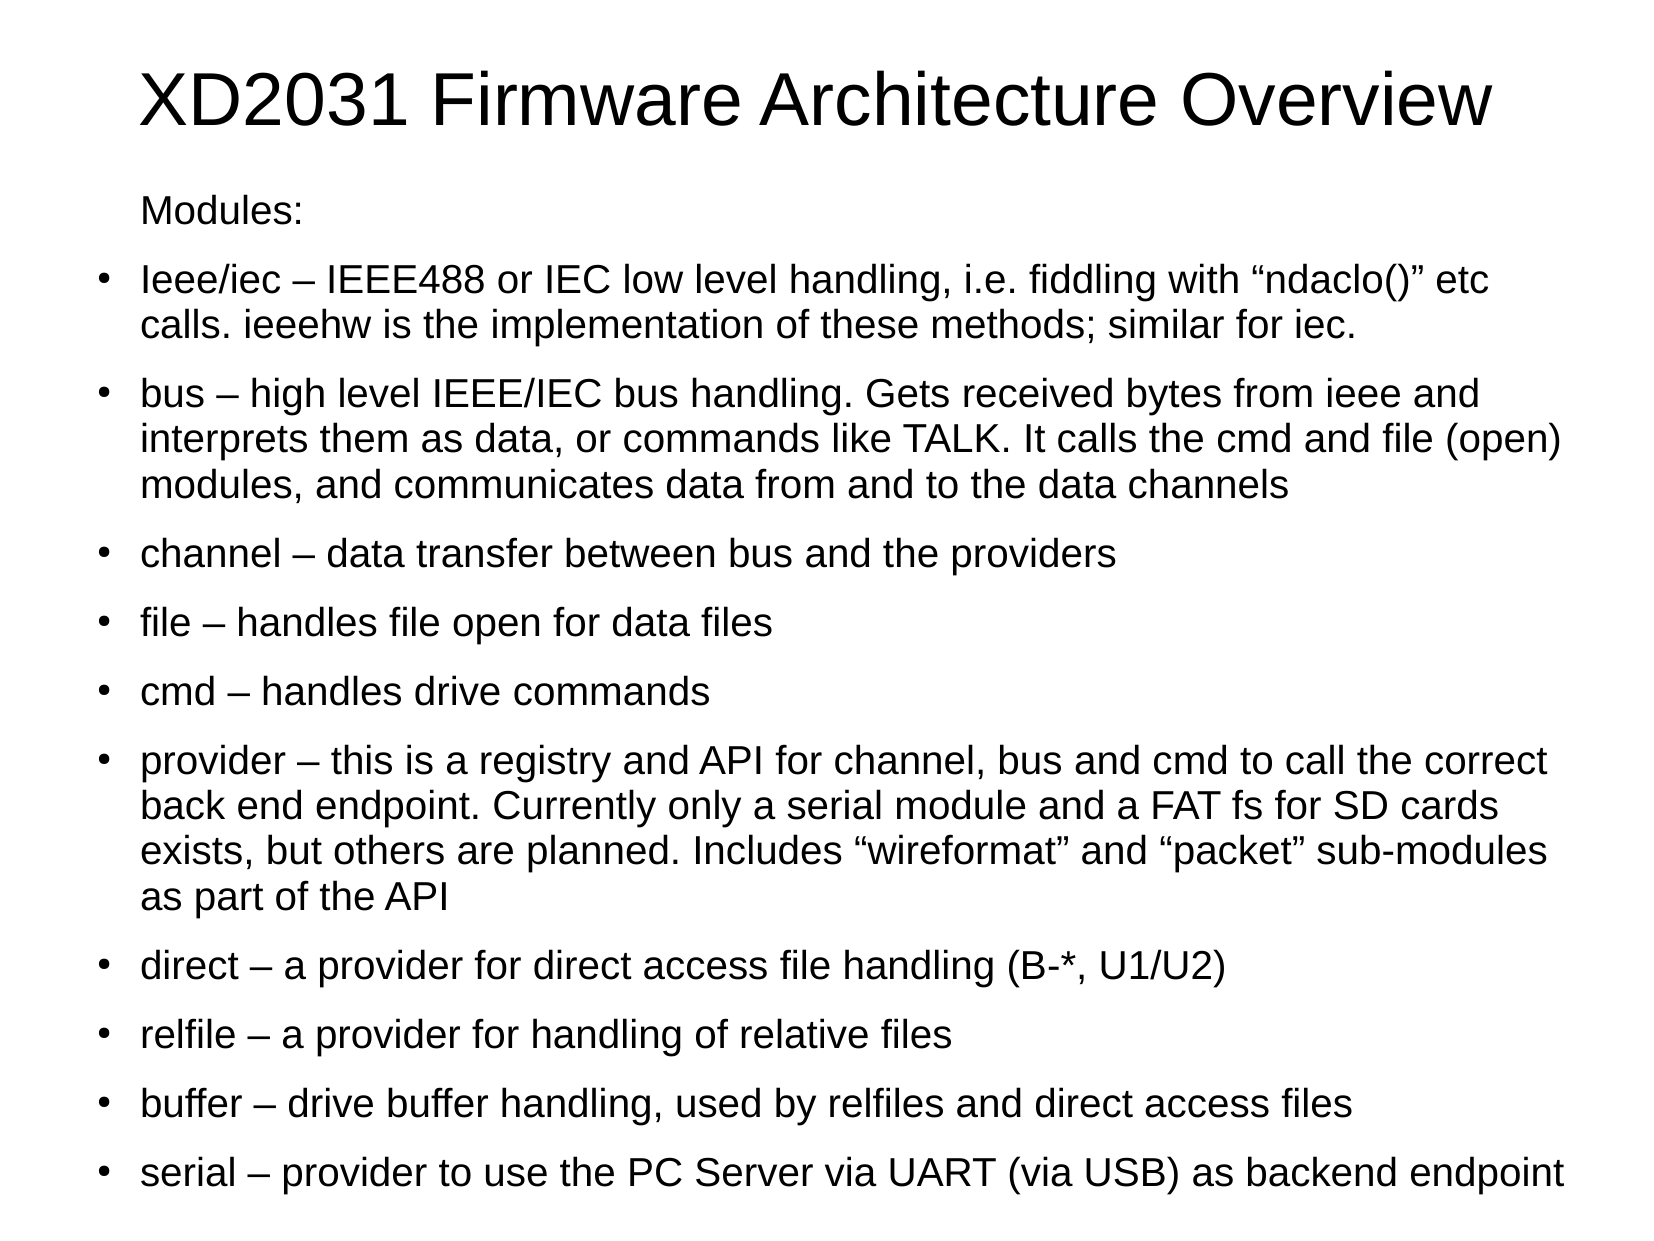

# XD2031 Firmware Architecture Overview
Modules:
Ieee/iec – IEEE488 or IEC low level handling, i.e. fiddling with “ndaclo()” etc calls. ieeehw is the implementation of these methods; similar for iec.
bus – high level IEEE/IEC bus handling. Gets received bytes from ieee and interprets them as data, or commands like TALK. It calls the cmd and file (open) modules, and communicates data from and to the data channels
channel – data transfer between bus and the providers
file – handles file open for data files
cmd – handles drive commands
provider – this is a registry and API for channel, bus and cmd to call the correct back end endpoint. Currently only a serial module and a FAT fs for SD cards exists, but others are planned. Includes “wireformat” and “packet” sub-modules as part of the API
direct – a provider for direct access file handling (B-*, U1/U2)
relfile – a provider for handling of relative files
buffer – drive buffer handling, used by relfiles and direct access files
serial – provider to use the PC Server via UART (via USB) as backend endpoint